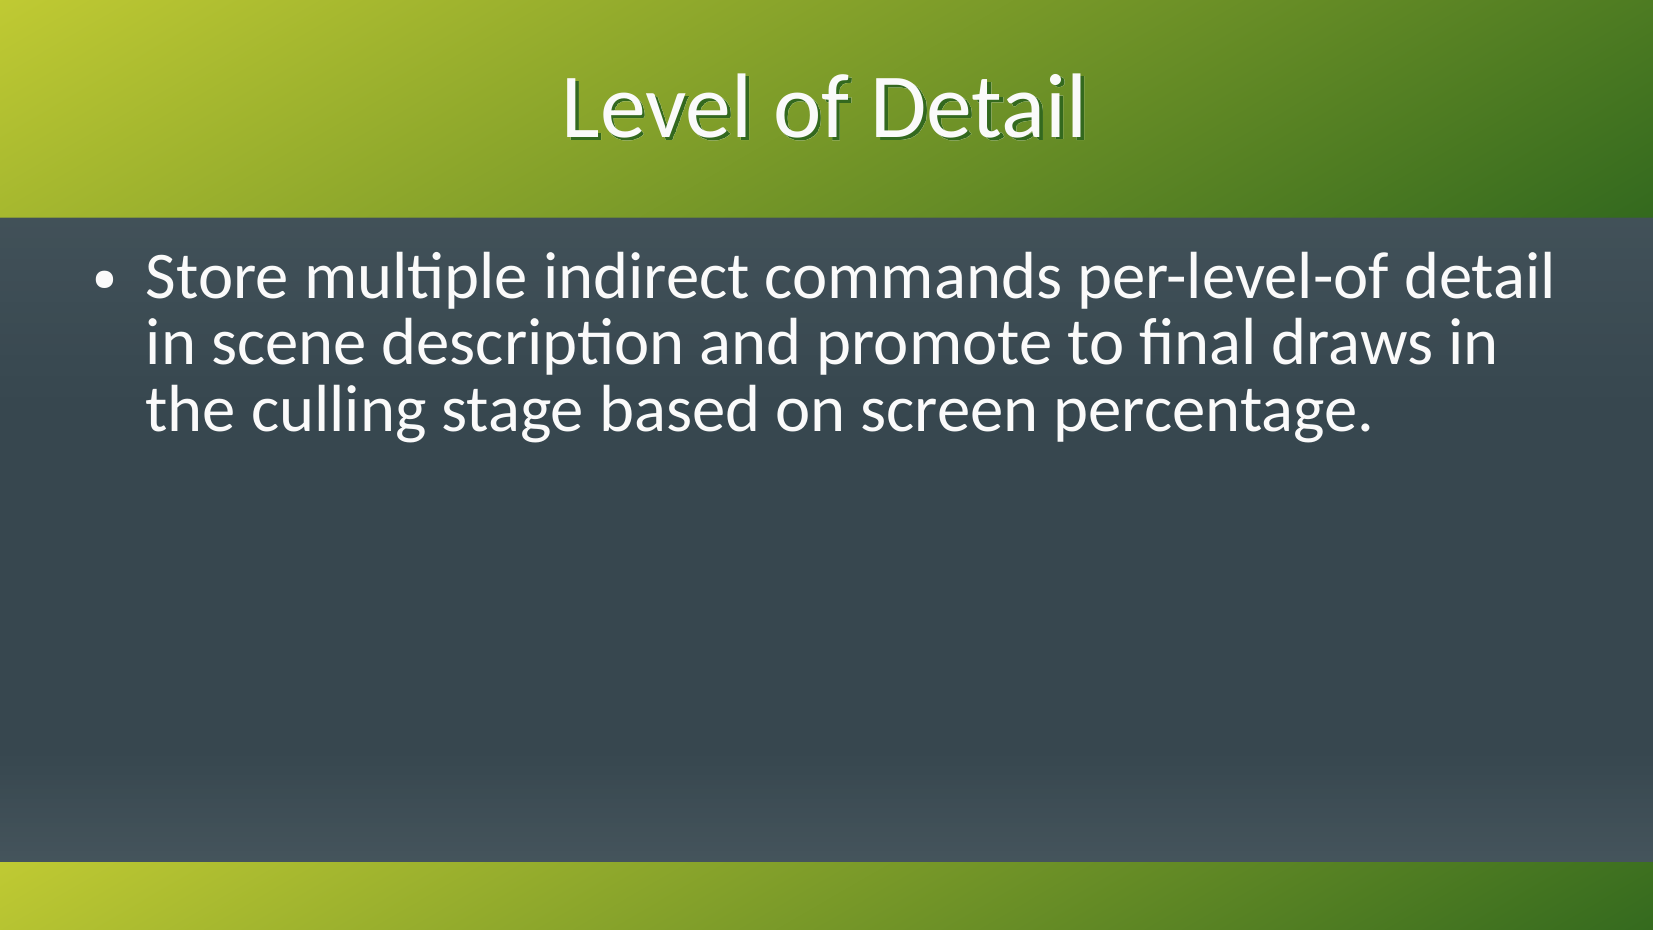

# Level of Detail
Store multiple indirect commands per-level-of detail in scene description and promote to final draws in the culling stage based on screen percentage.